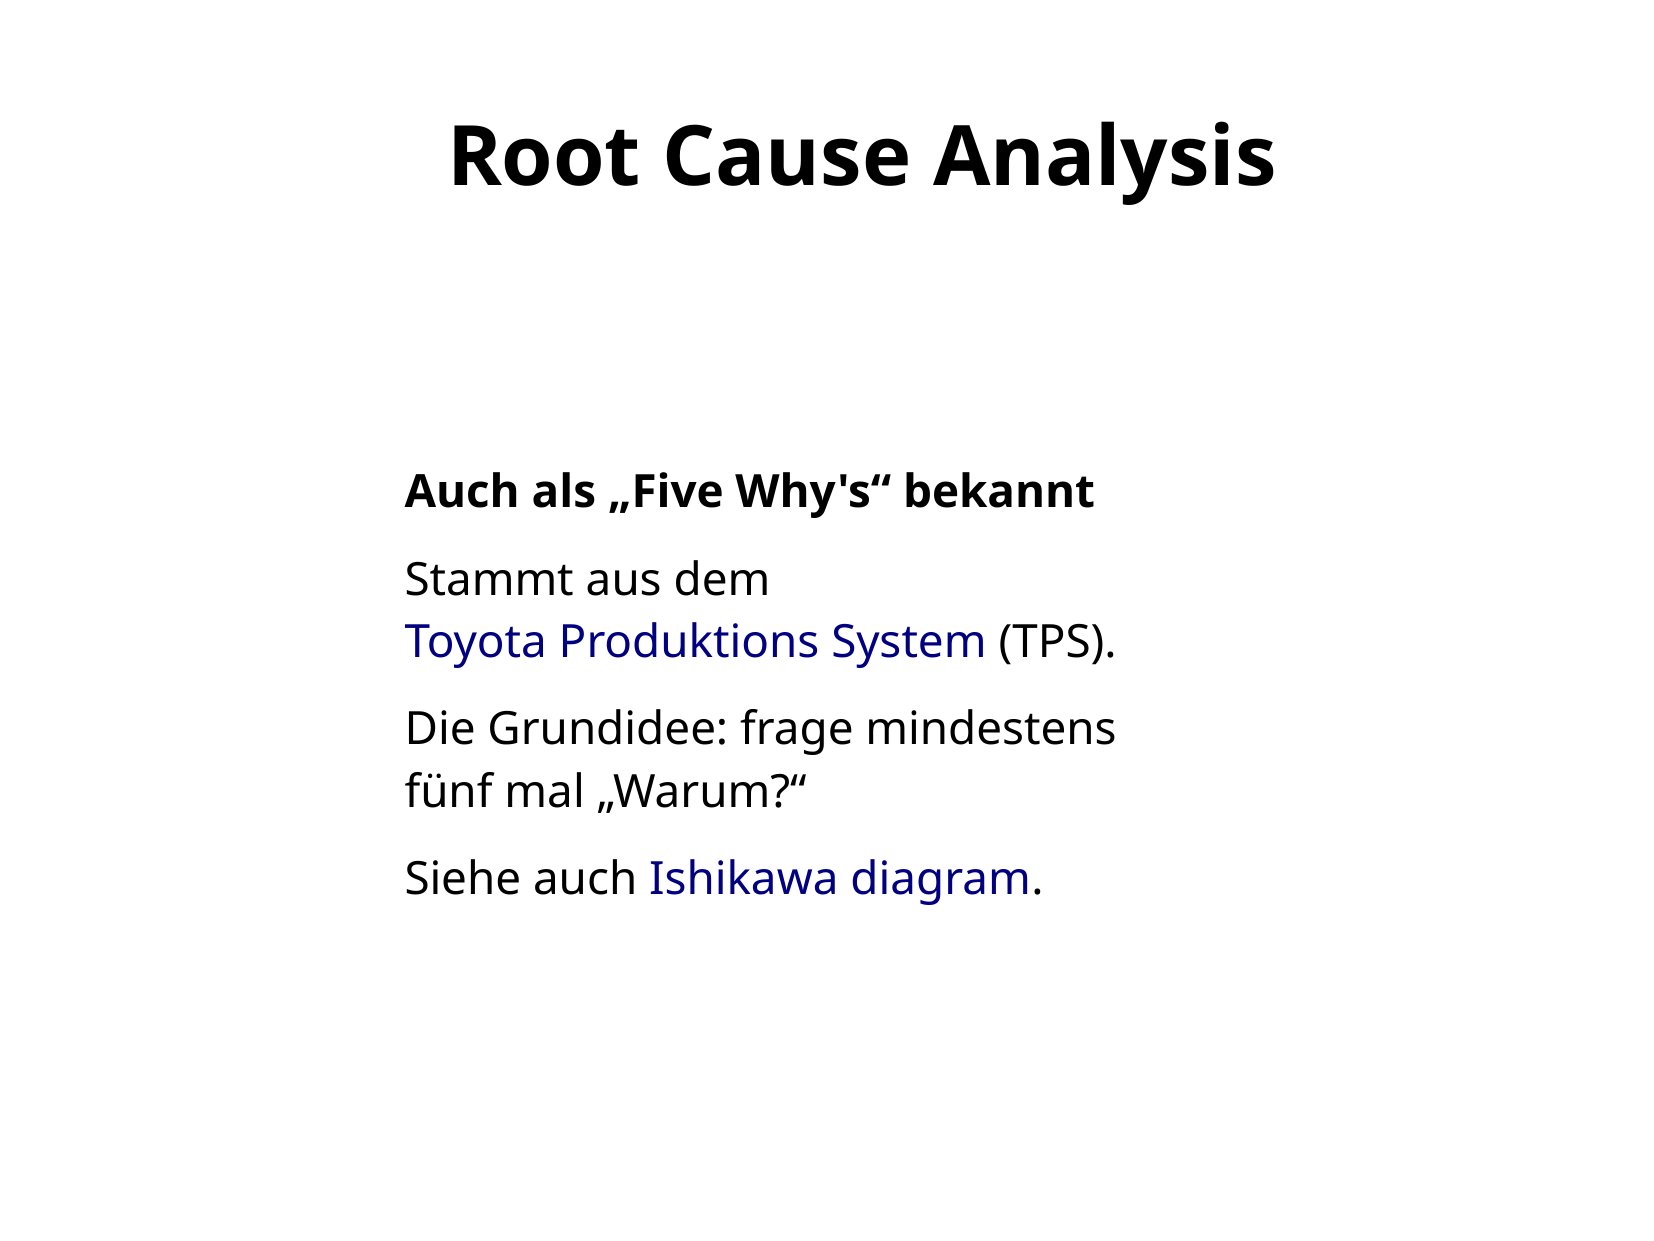

# Root Cause Analysis
Auch als „Five Why's“ bekannt
Stammt aus dem Toyota Produktions System (TPS).
Die Grundidee: frage mindestens
fünf mal „Warum?“
Siehe auch Ishikawa diagram.